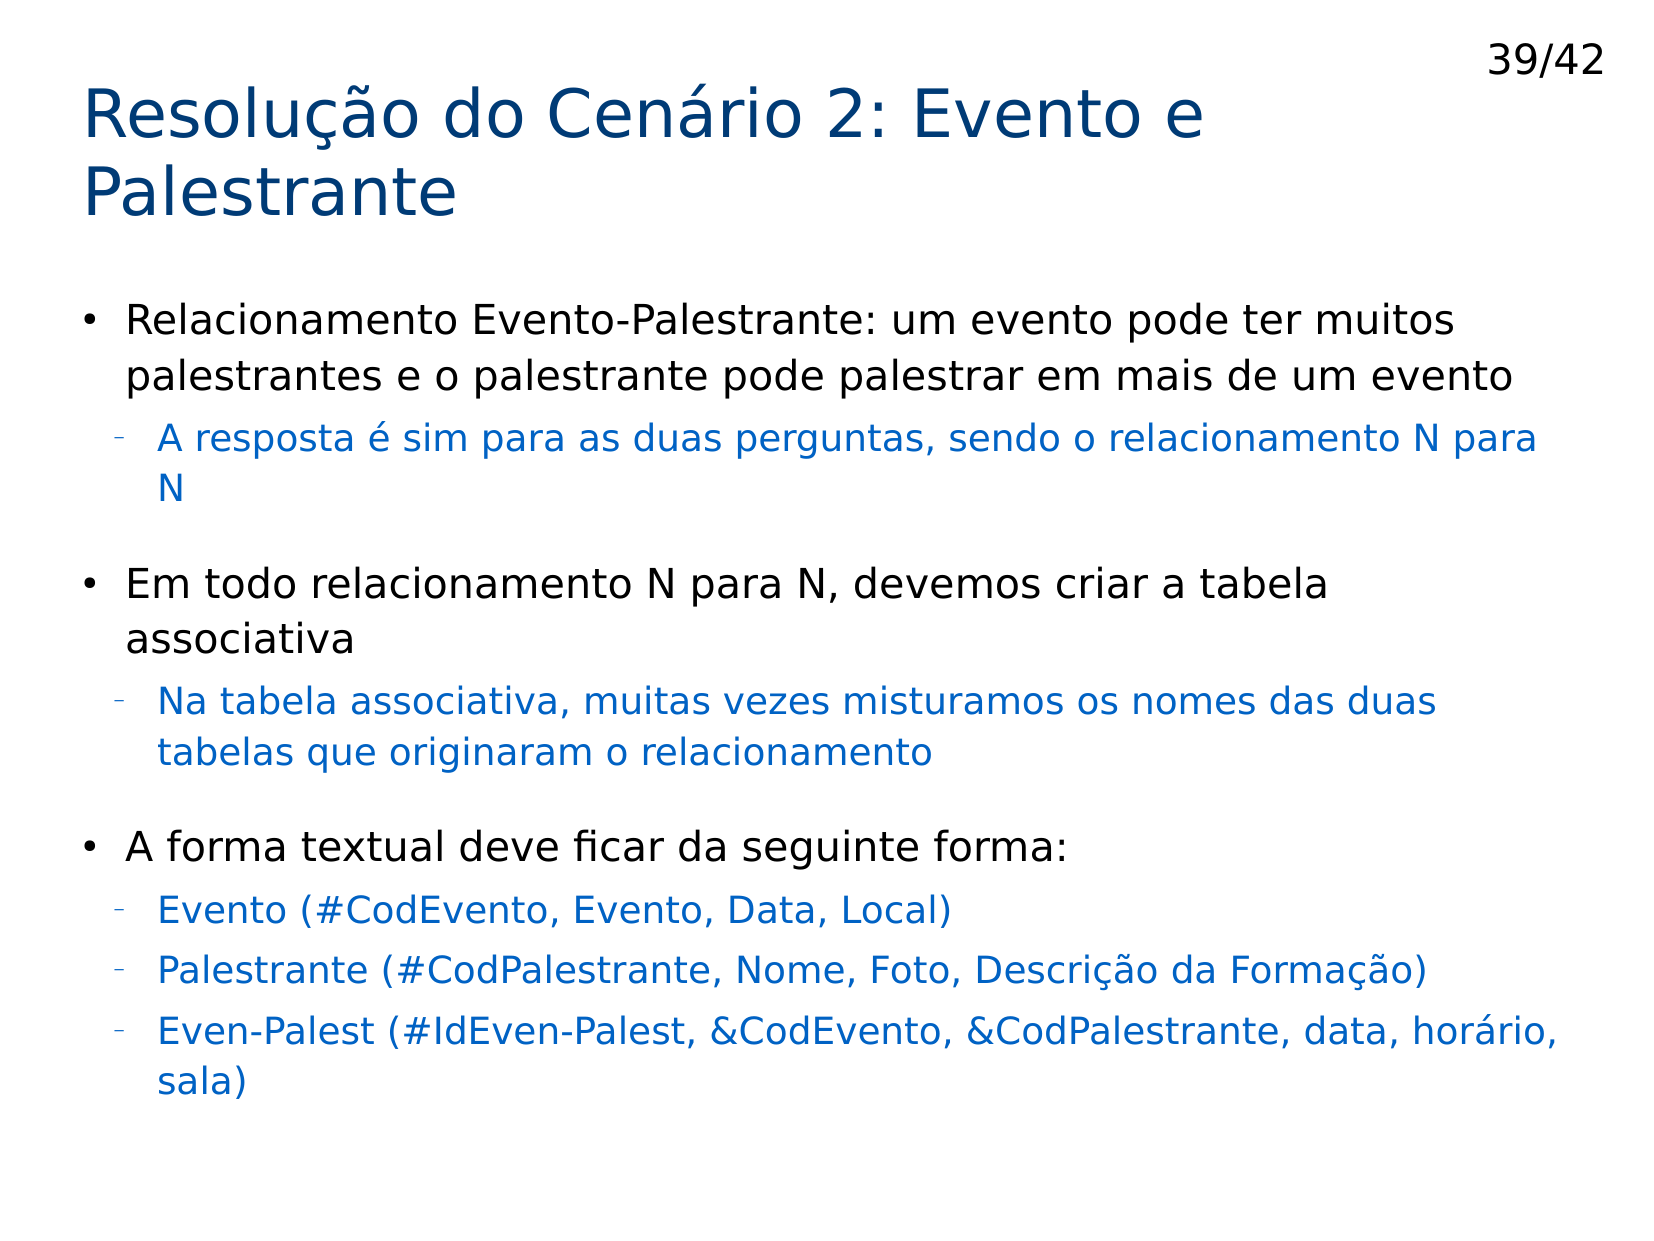

39
# Resolução do Cenário 2: Evento e Palestrante
Relacionamento Evento-Palestrante: um evento pode ter muitos palestrantes e o palestrante pode palestrar em mais de um evento
A resposta é sim para as duas perguntas, sendo o relacionamento N para N
Em todo relacionamento N para N, devemos criar a tabela associativa
Na tabela associativa, muitas vezes misturamos os nomes das duas tabelas que originaram o relacionamento
A forma textual deve ficar da seguinte forma:
Evento (#CodEvento, Evento, Data, Local)
Palestrante (#CodPalestrante, Nome, Foto, Descrição da Formação)
Even-Palest (#IdEven-Palest, &CodEvento, &CodPalestrante, data, horário, sala)